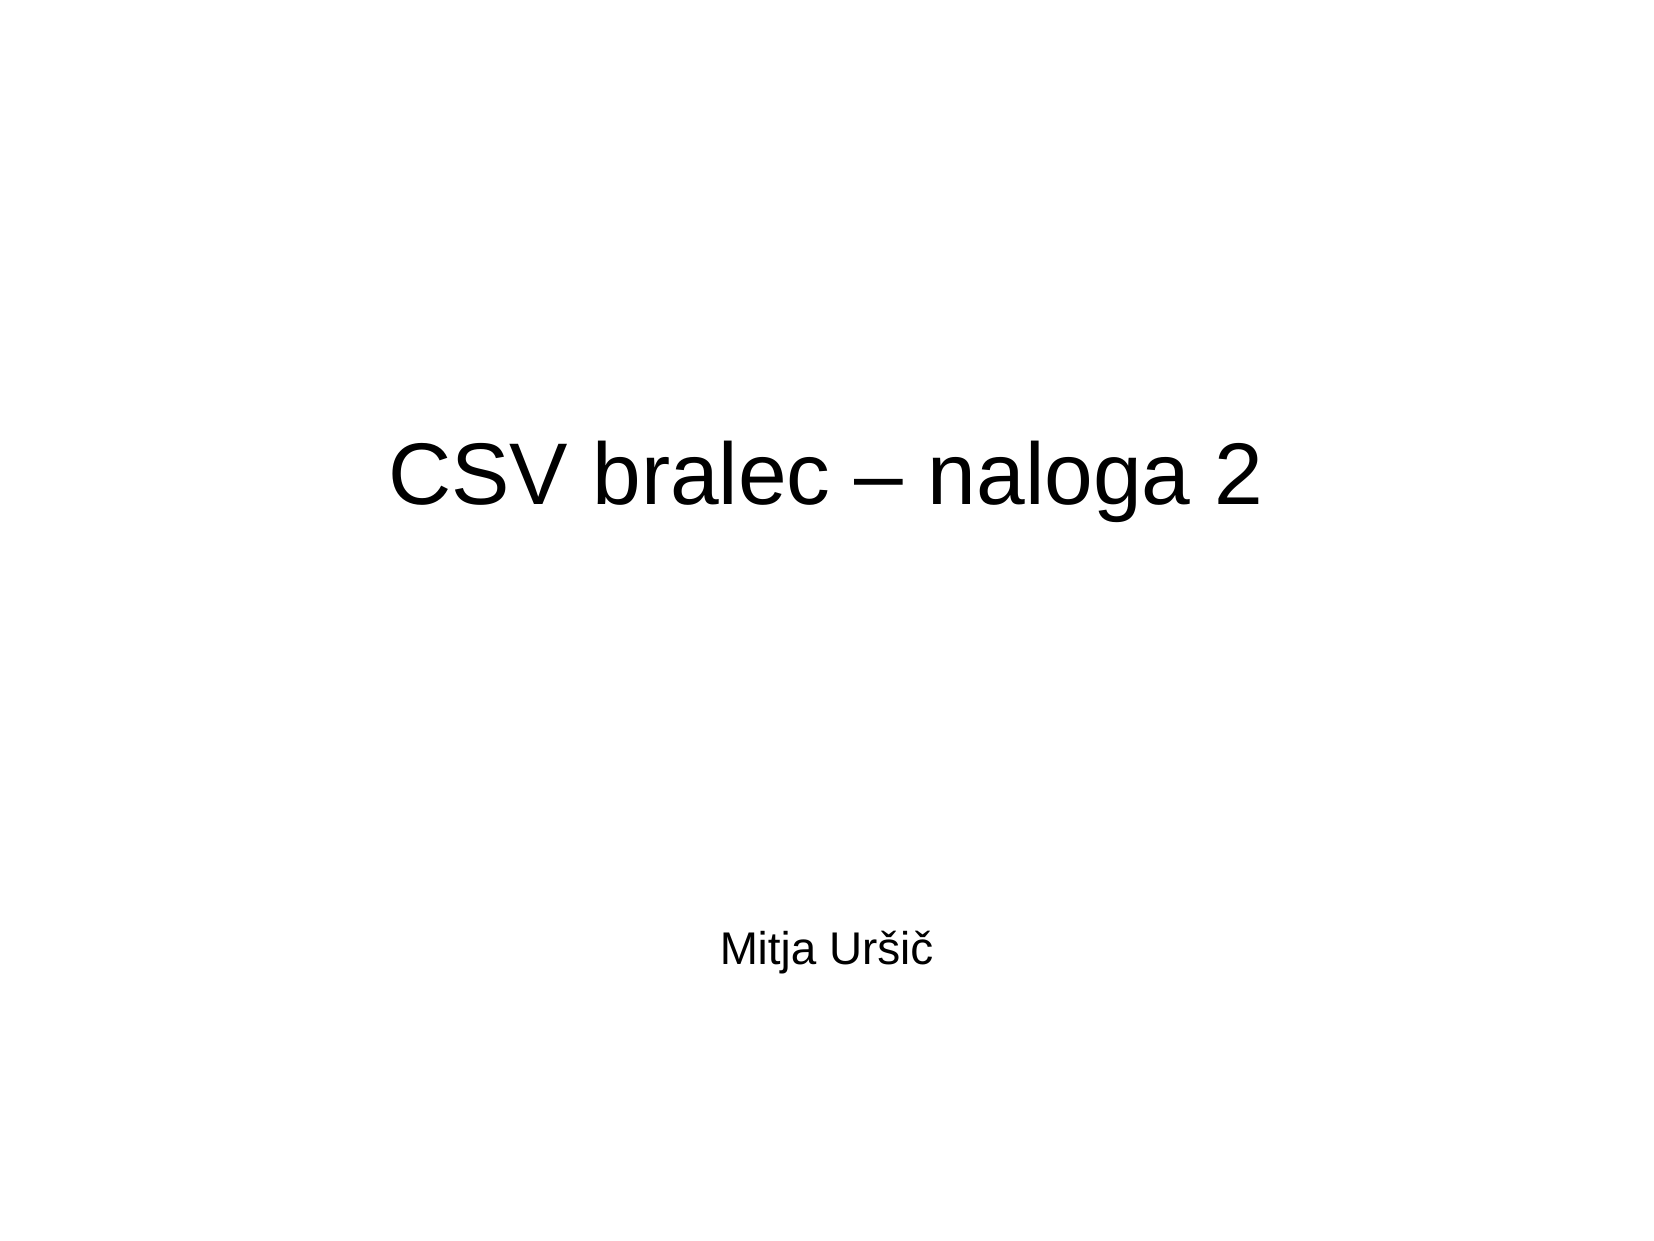

# CSV bralec – naloga 2
Mitja Uršič